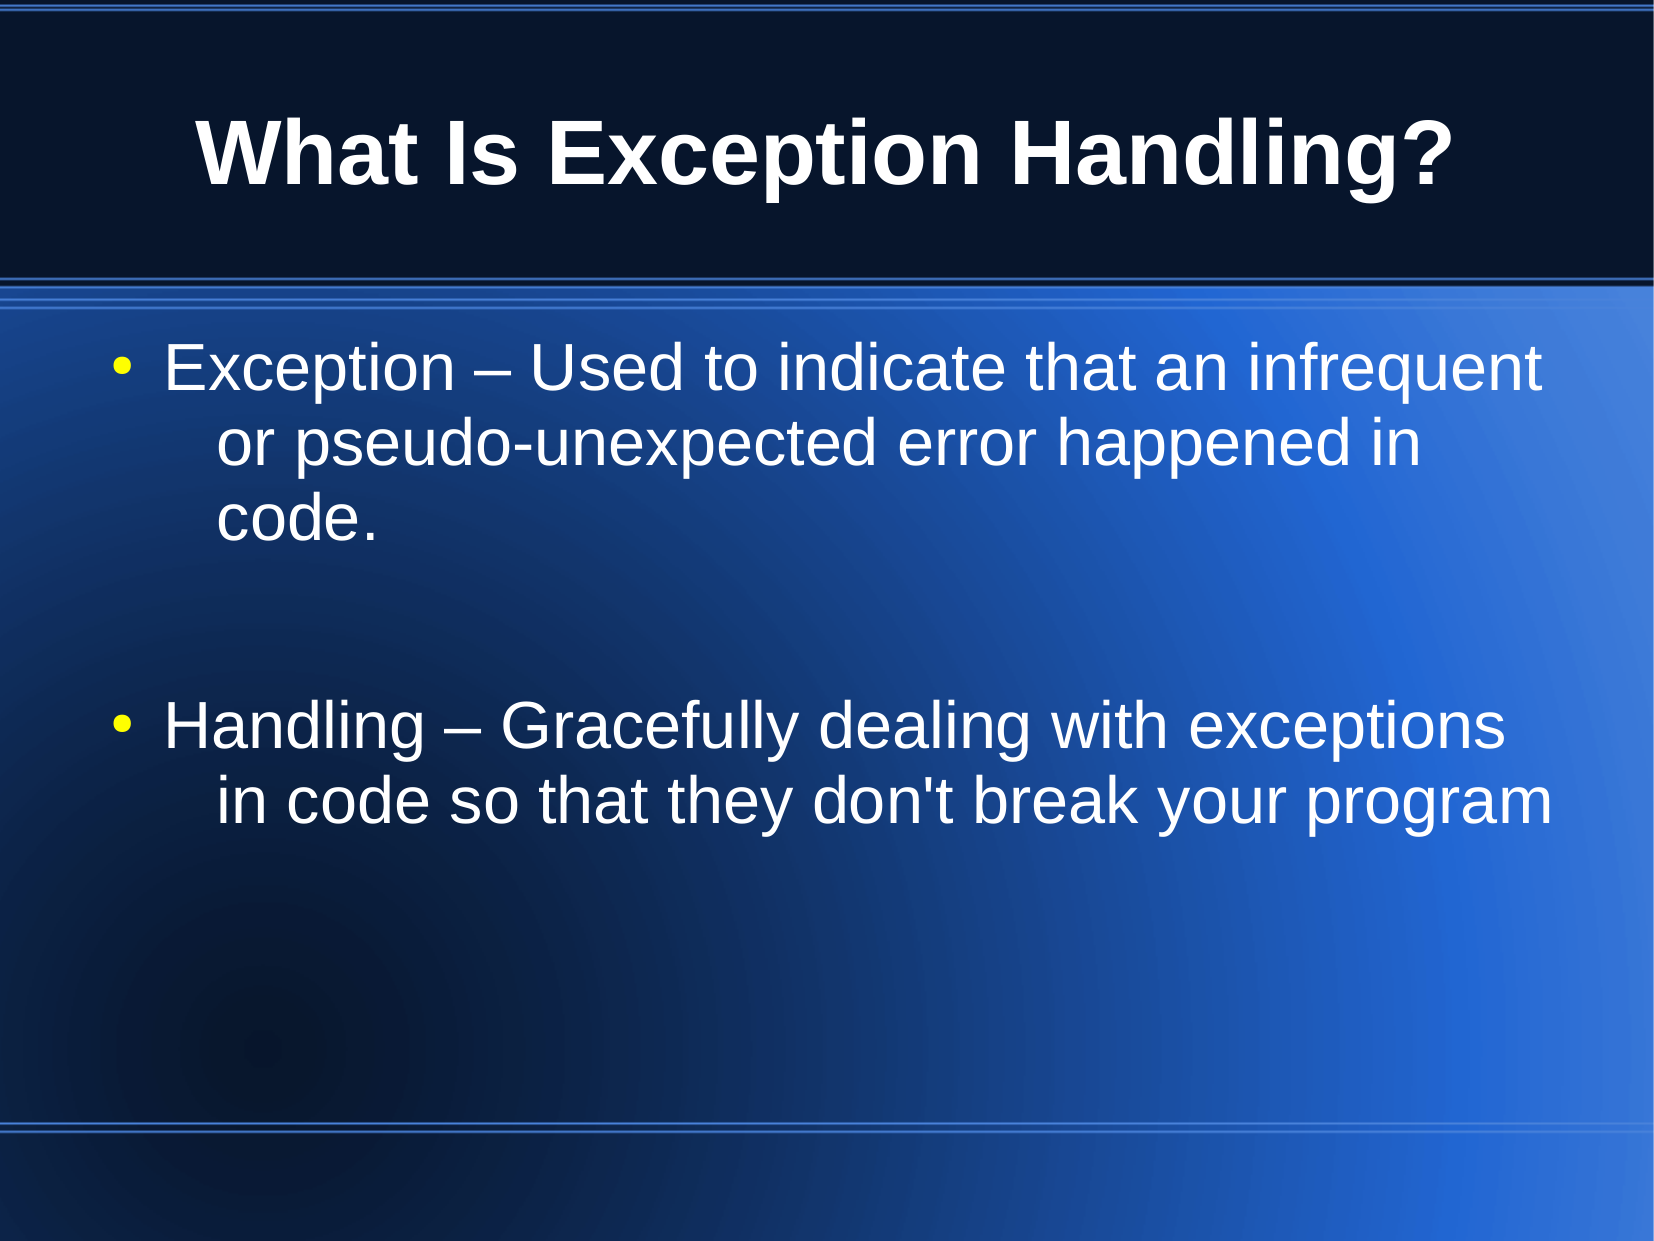

# What Is Exception Handling?
Exception – Used to indicate that an infrequent or pseudo-unexpected error happened in code.
Handling – Gracefully dealing with exceptions in code so that they don't break your program